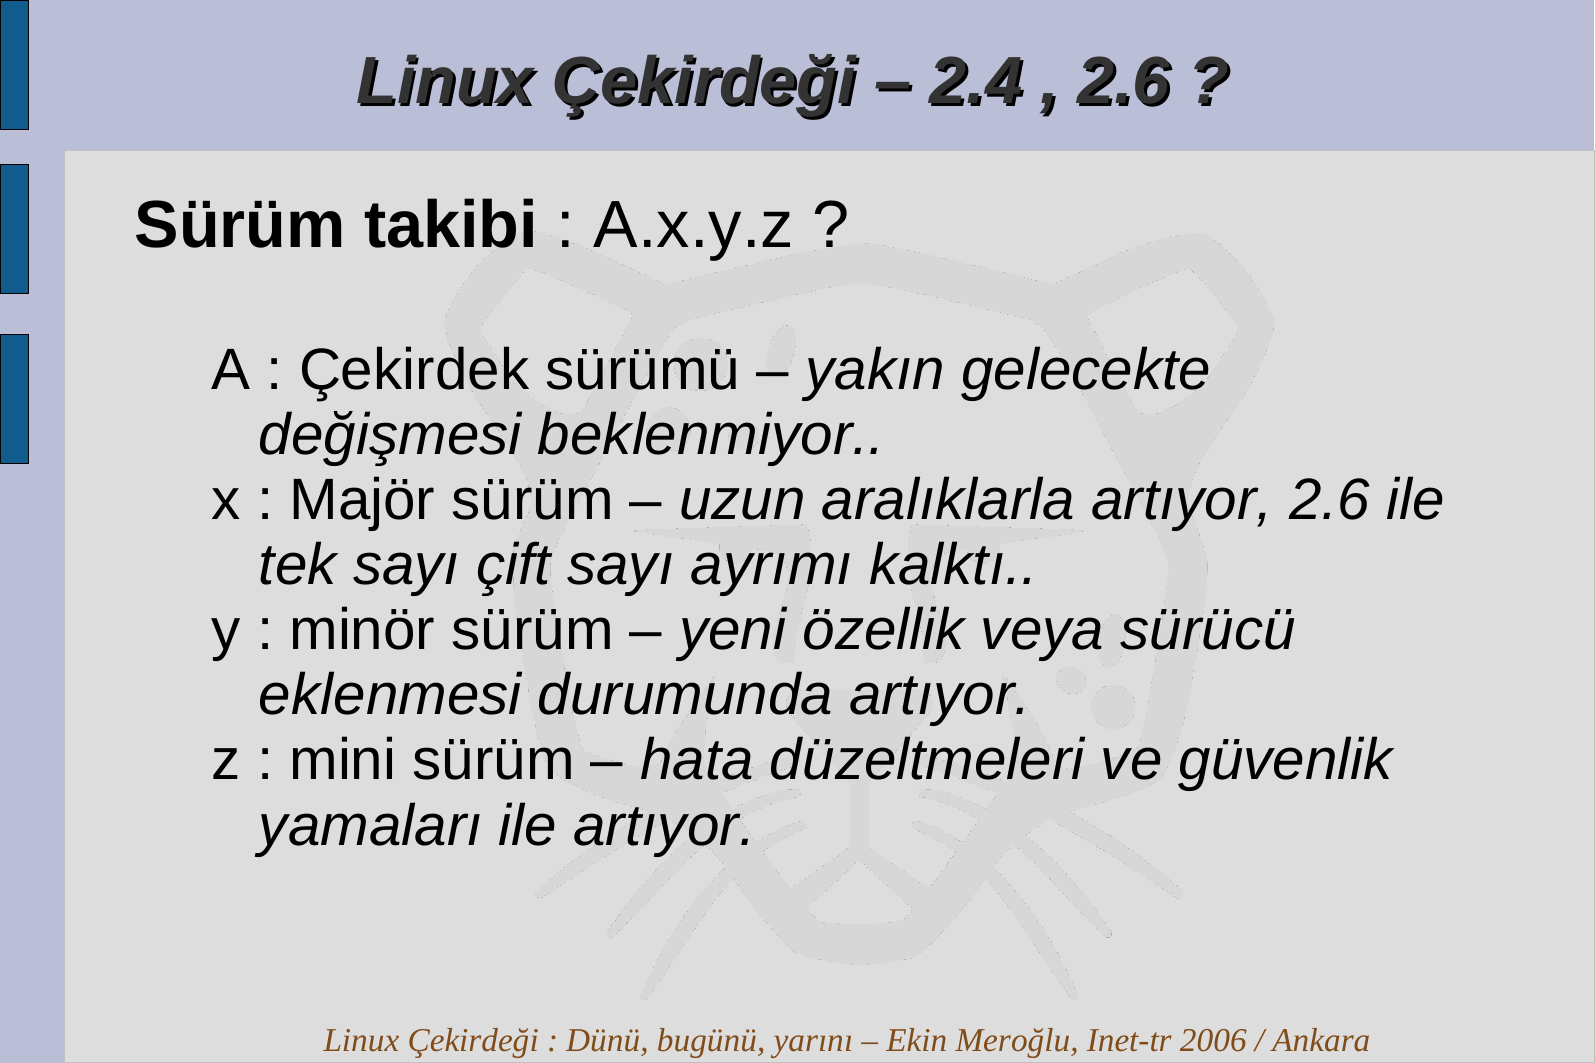

# Linux Çekirdeği – 2.4 , 2.6 ?
Sürüm takibi : A.x.y.z ?
A : Çekirdek sürümü – yakın gelecekte değişmesi beklenmiyor..
x : Majör sürüm – uzun aralıklarla artıyor, 2.6 ile tek sayı çift sayı ayrımı kalktı..
y : minör sürüm – yeni özellik veya sürücü eklenmesi durumunda artıyor.
z : mini sürüm – hata düzeltmeleri ve güvenlik yamaları ile artıyor.